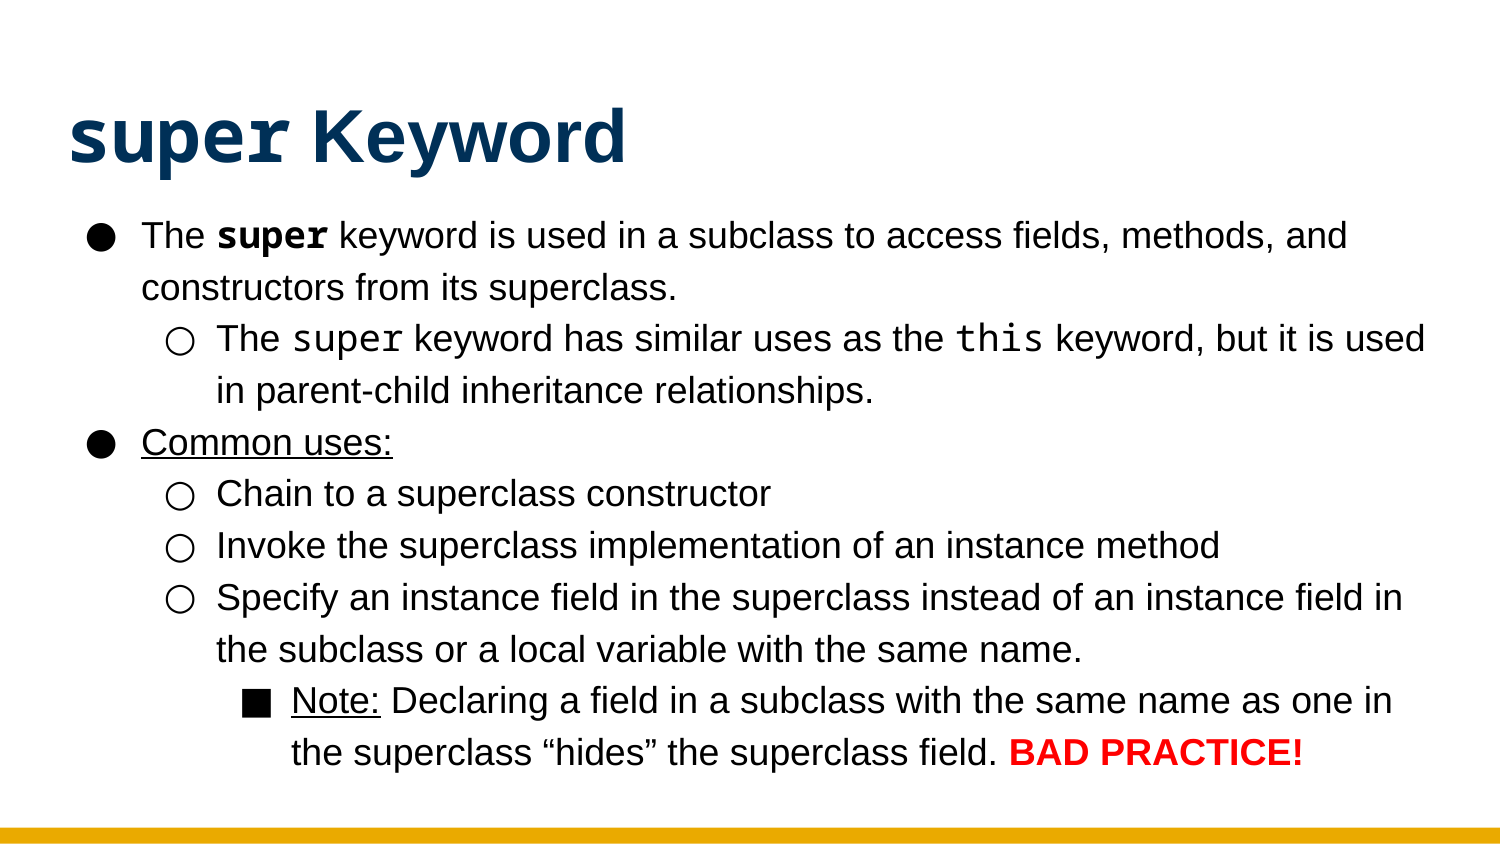

# super Keyword
The super keyword is used in a subclass to access fields, methods, and constructors from its superclass.
The super keyword has similar uses as the this keyword, but it is used in parent-child inheritance relationships.
Common uses:
Chain to a superclass constructor
Invoke the superclass implementation of an instance method
Specify an instance field in the superclass instead of an instance field in the subclass or a local variable with the same name.
Note: Declaring a field in a subclass with the same name as one in the superclass “hides” the superclass field. BAD PRACTICE!